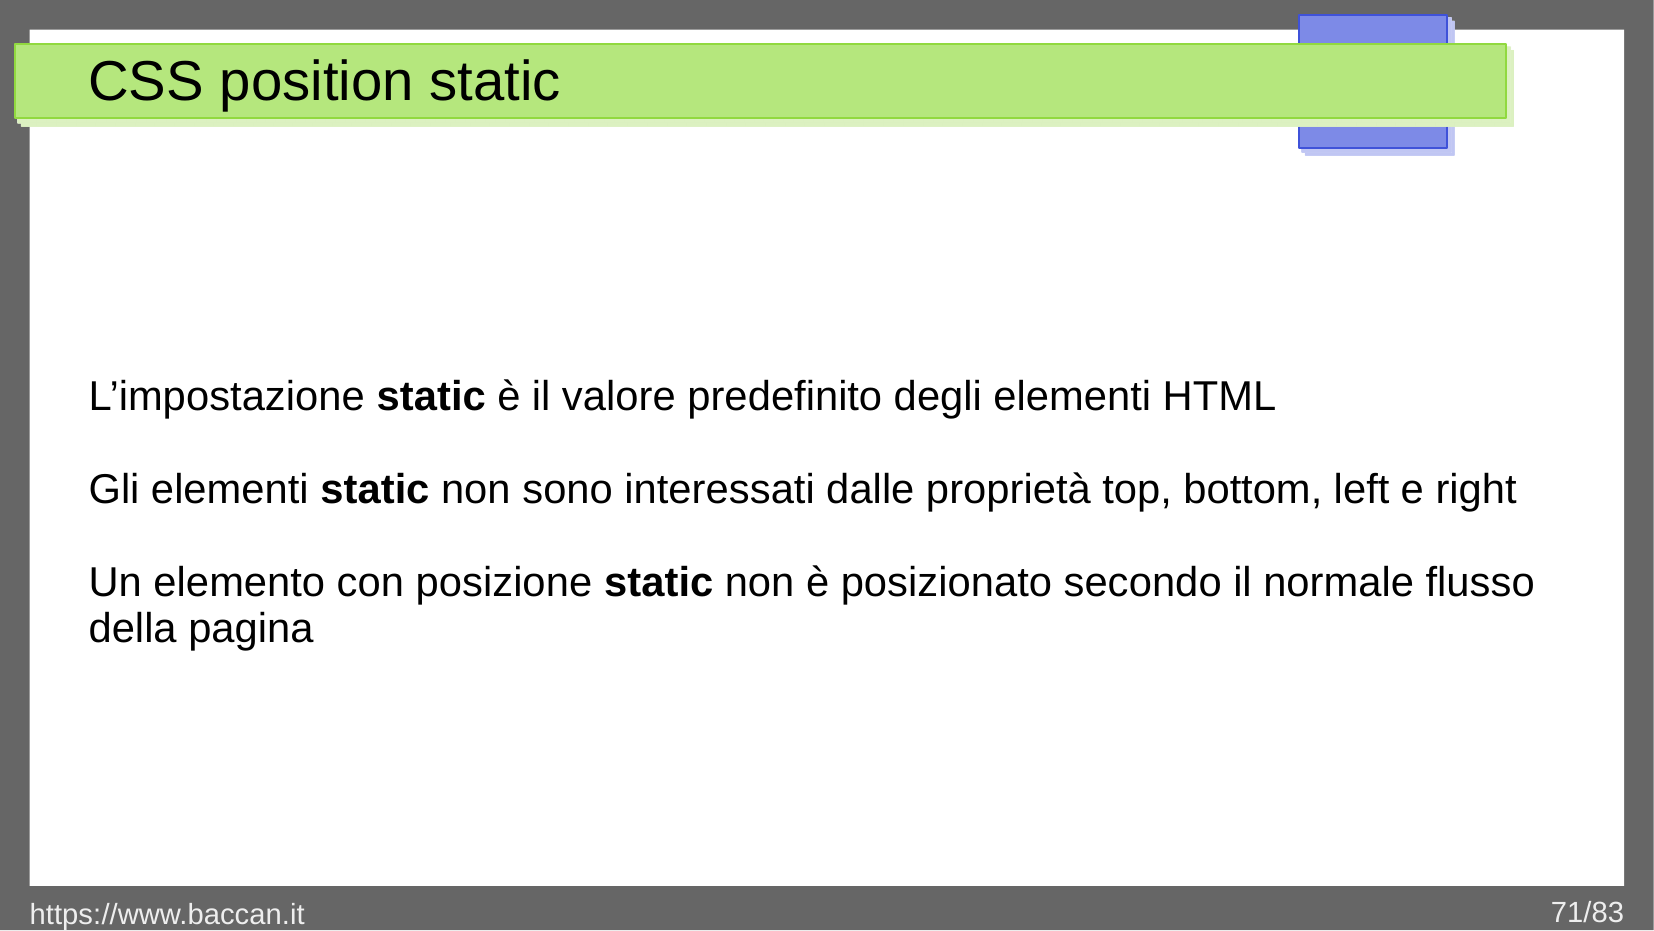

# CSS position static
L’impostazione static è il valore predefinito degli elementi HTML
Gli elementi static non sono interessati dalle proprietà top, bottom, left e right
Un elemento con posizione static non è posizionato secondo il normale flusso della pagina
71
https://www.baccan.it